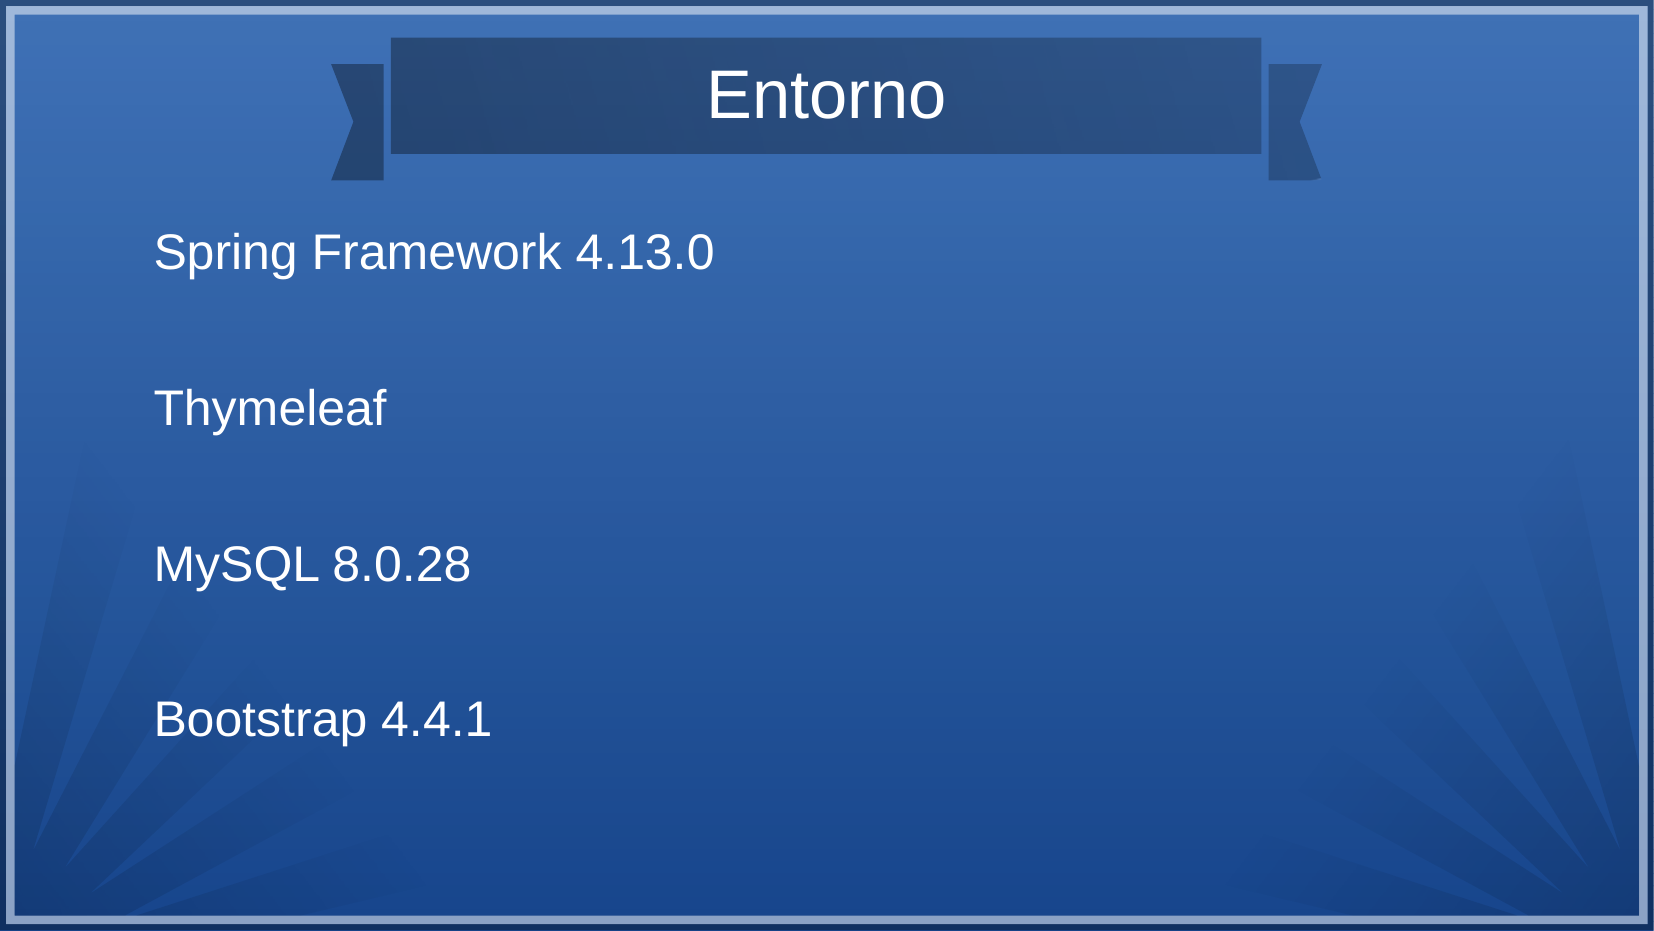

# Entorno
Spring Framework 4.13.0
Thymeleaf
MySQL 8.0.28
Bootstrap 4.4.1